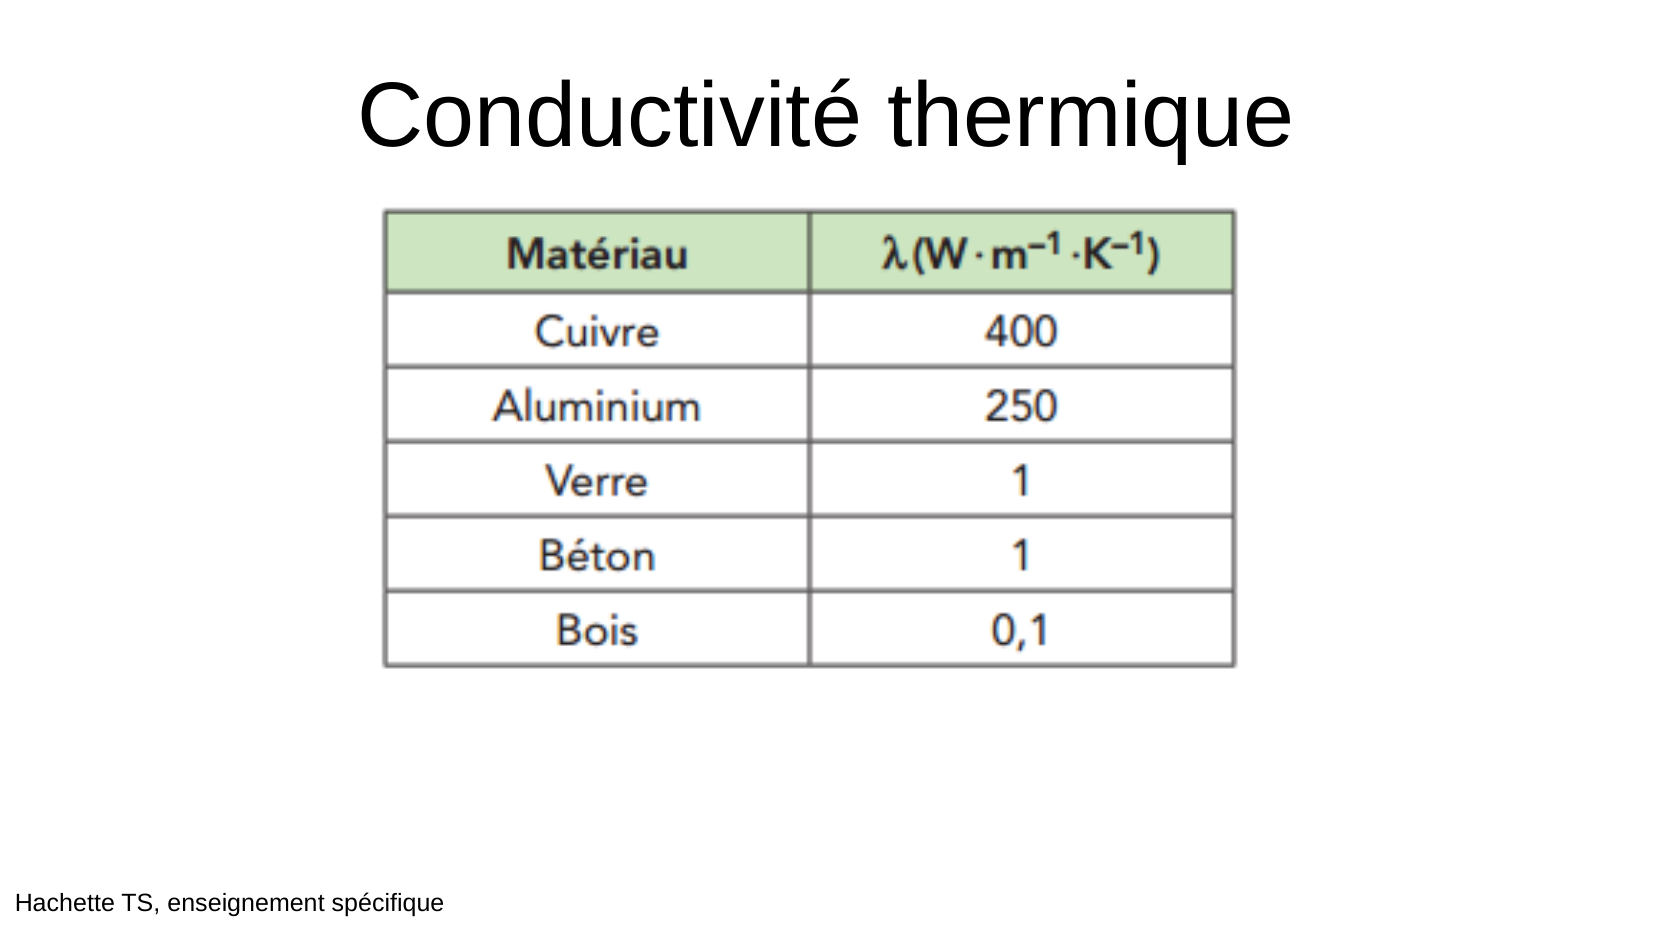

# Conductivité thermique
Hachette TS, enseignement spécifique
Hachette TS, enseignement spécifique
Hachette TS, enseignement spécifique
Hachette TS, enseignement spécifique
Hachette TS, enseignement spécifique
Hachette TS, enseignement spécifique
Hachette TS, enseignement spécifique
Hachette TS, enseignement spécifique